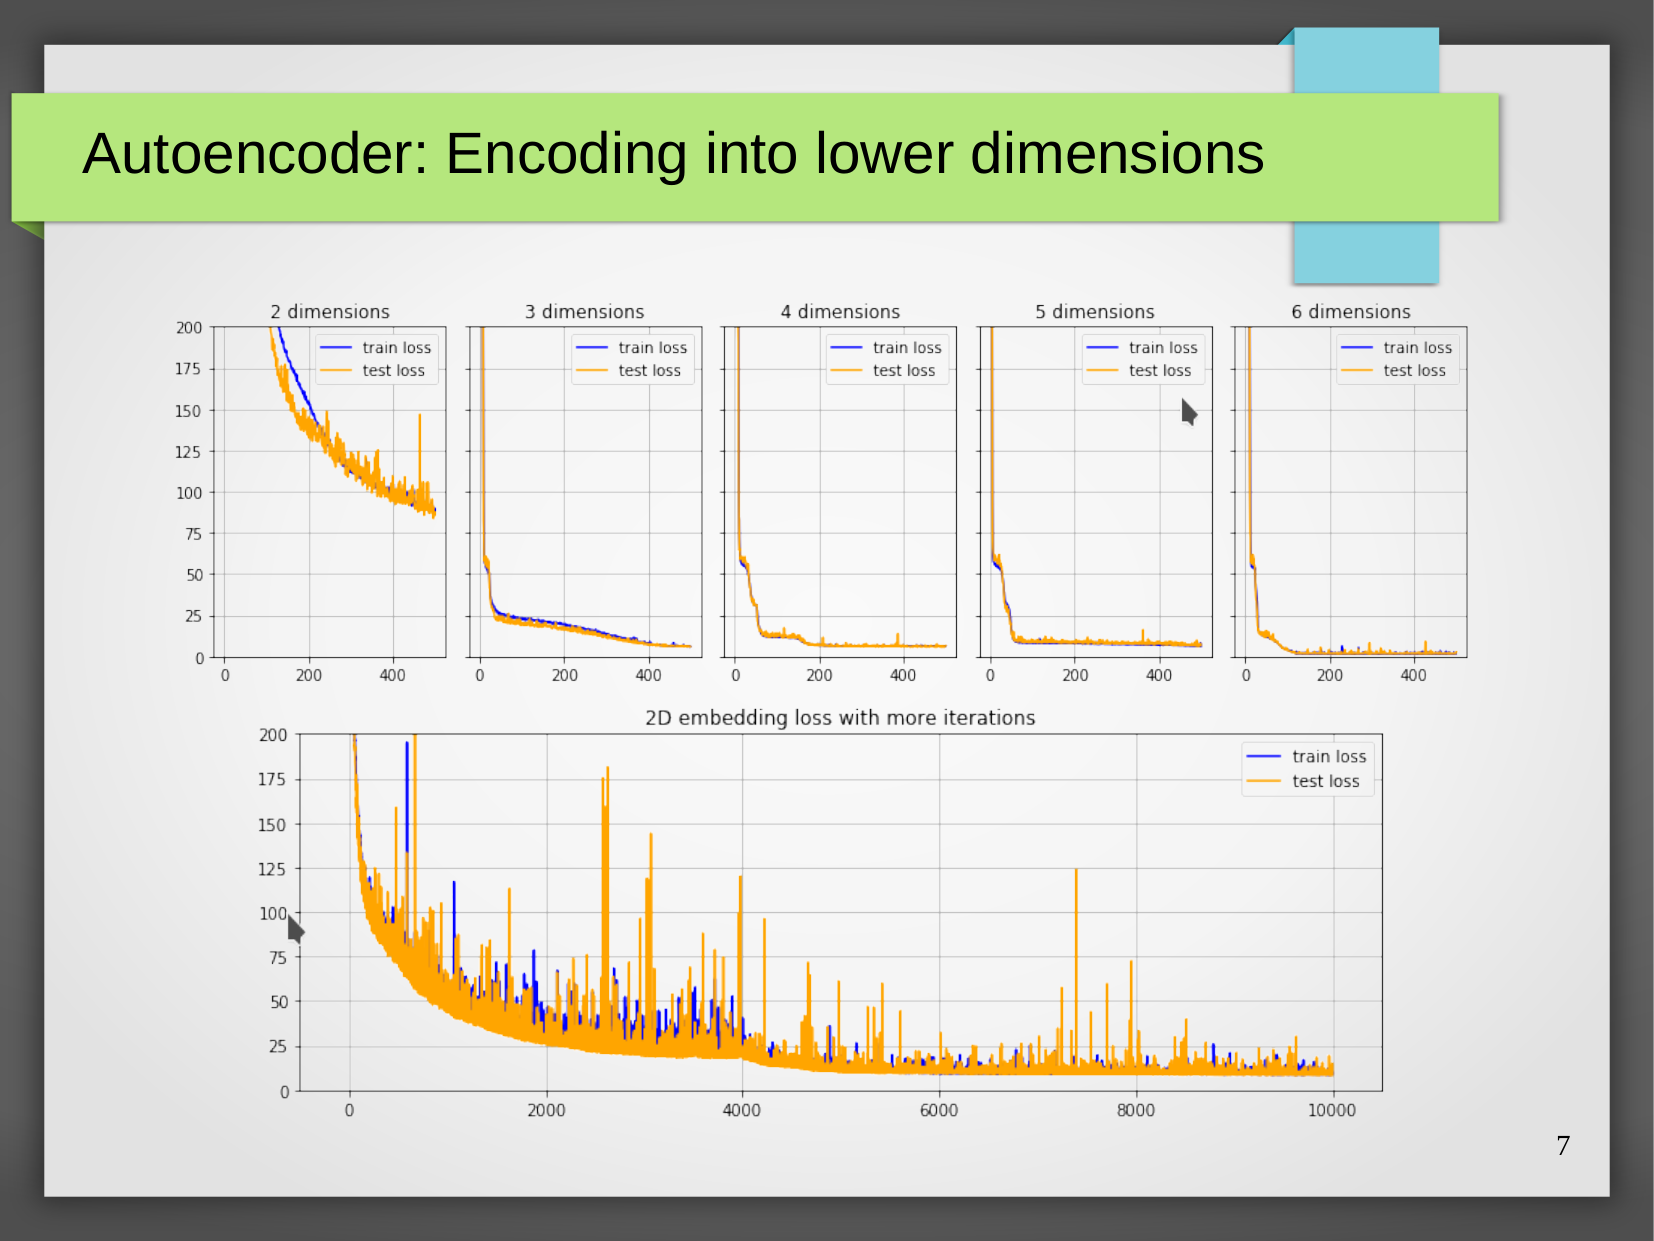

# Autoencoder: Encoding into lower dimensions
7